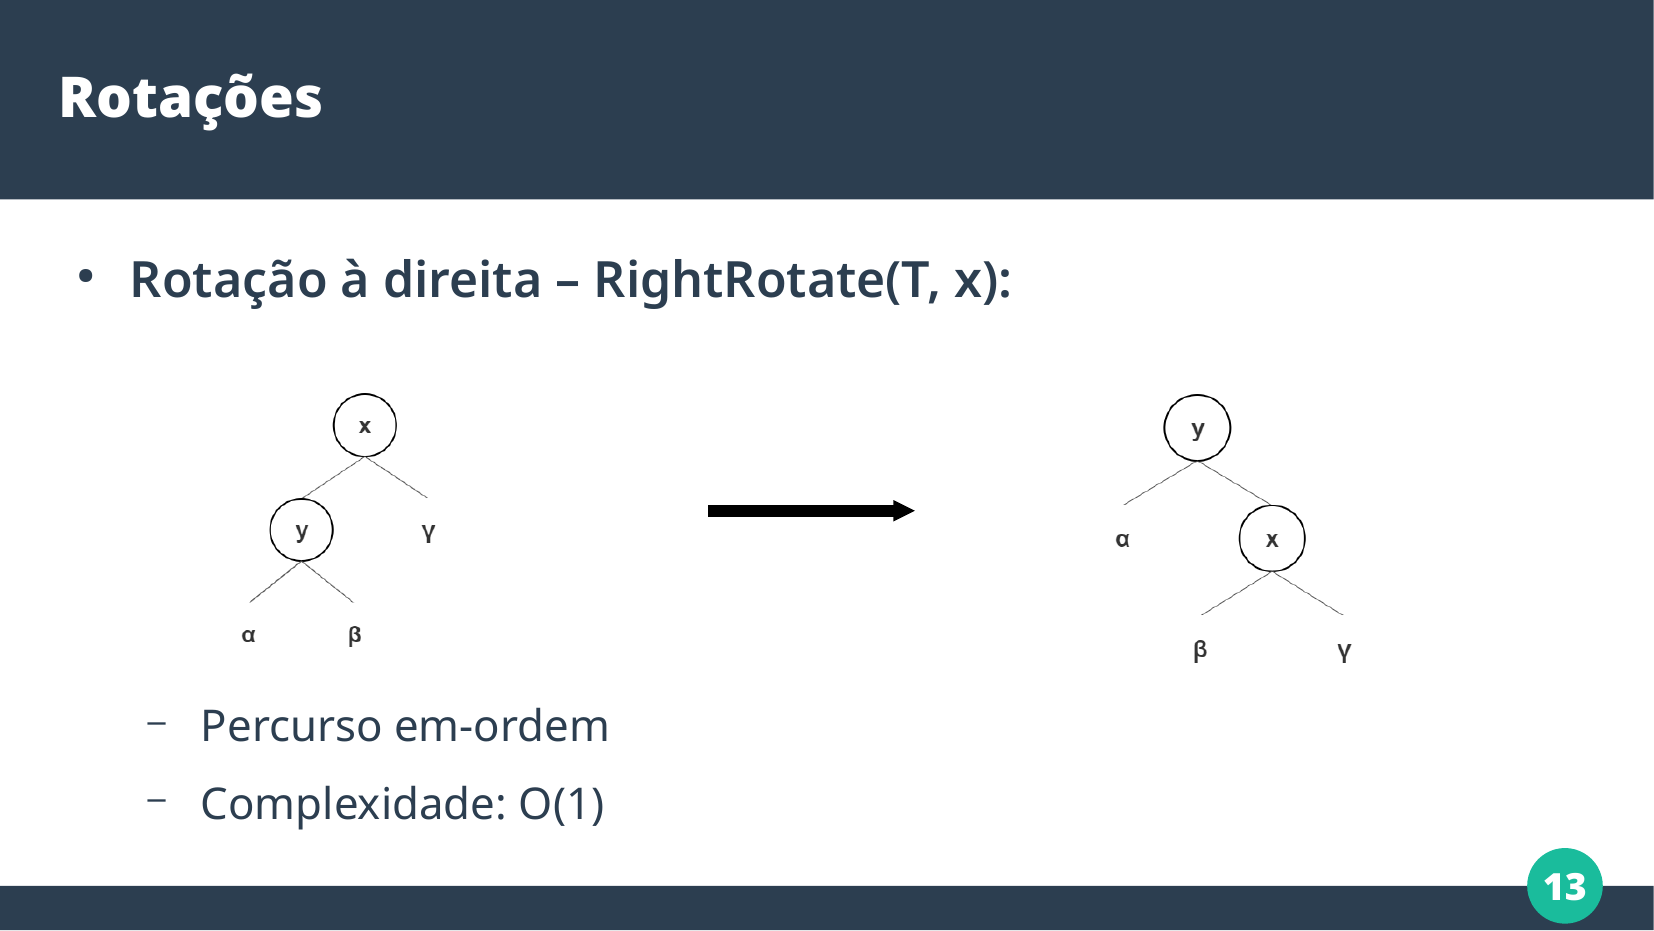

# Rotações
Rotação à direita – RightRotate(T, x):
Percurso em-ordem
Complexidade: O(1)